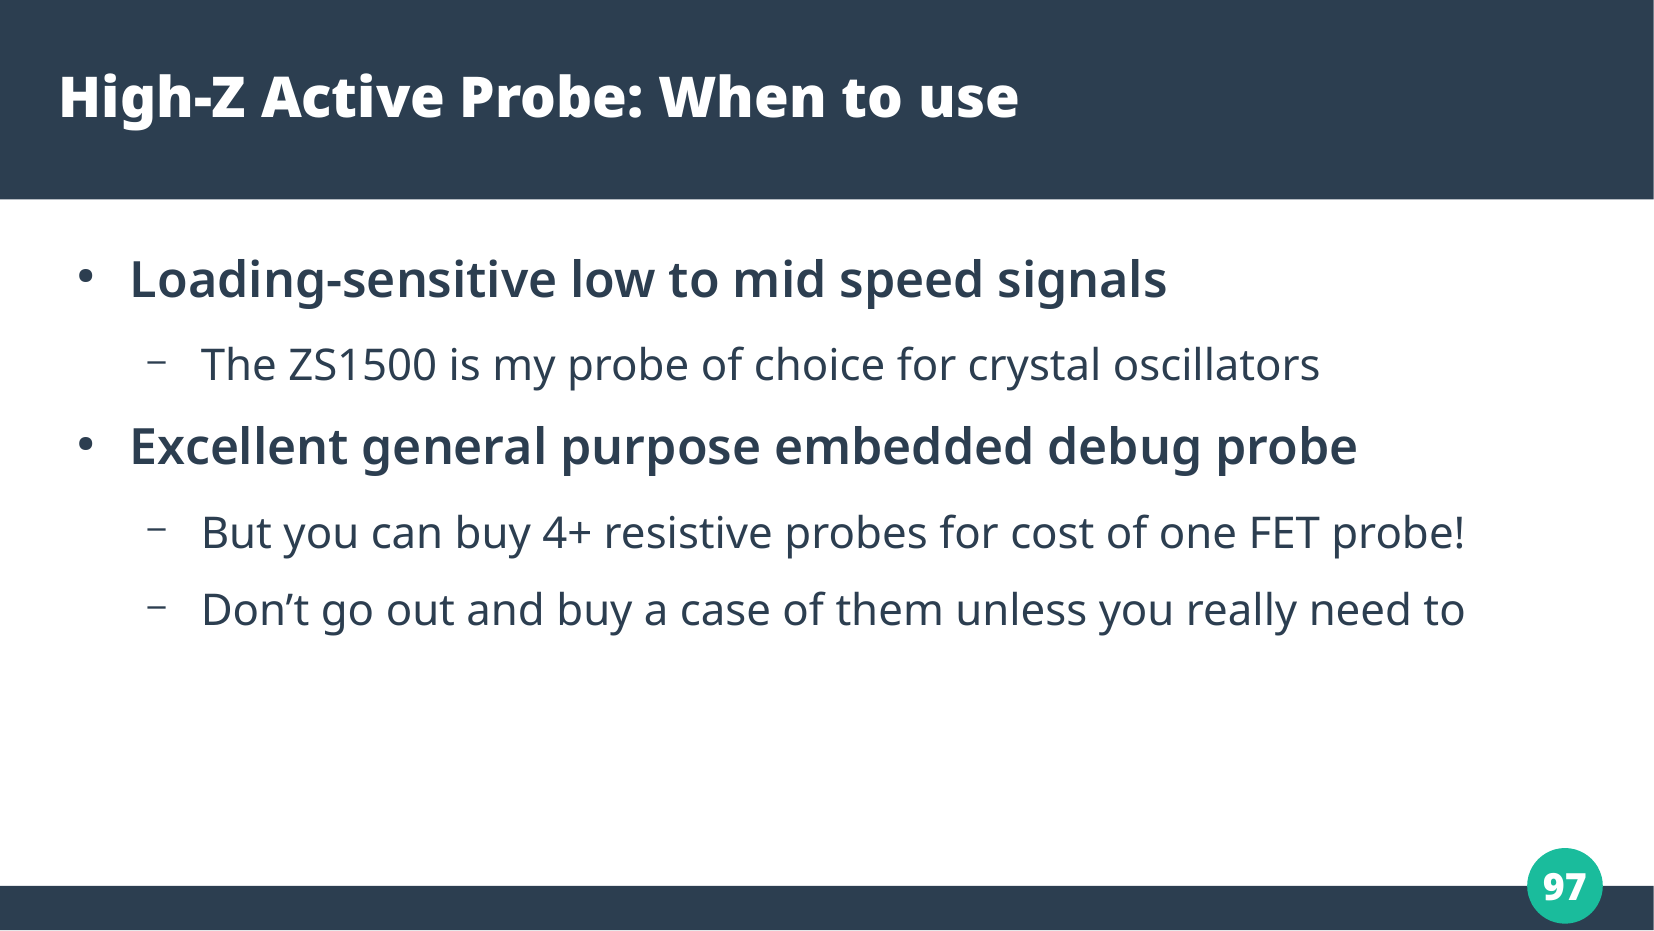

# High-Z Active Probe: When to use
Loading-sensitive low to mid speed signals
The ZS1500 is my probe of choice for crystal oscillators
Excellent general purpose embedded debug probe
But you can buy 4+ resistive probes for cost of one FET probe!
Don’t go out and buy a case of them unless you really need to